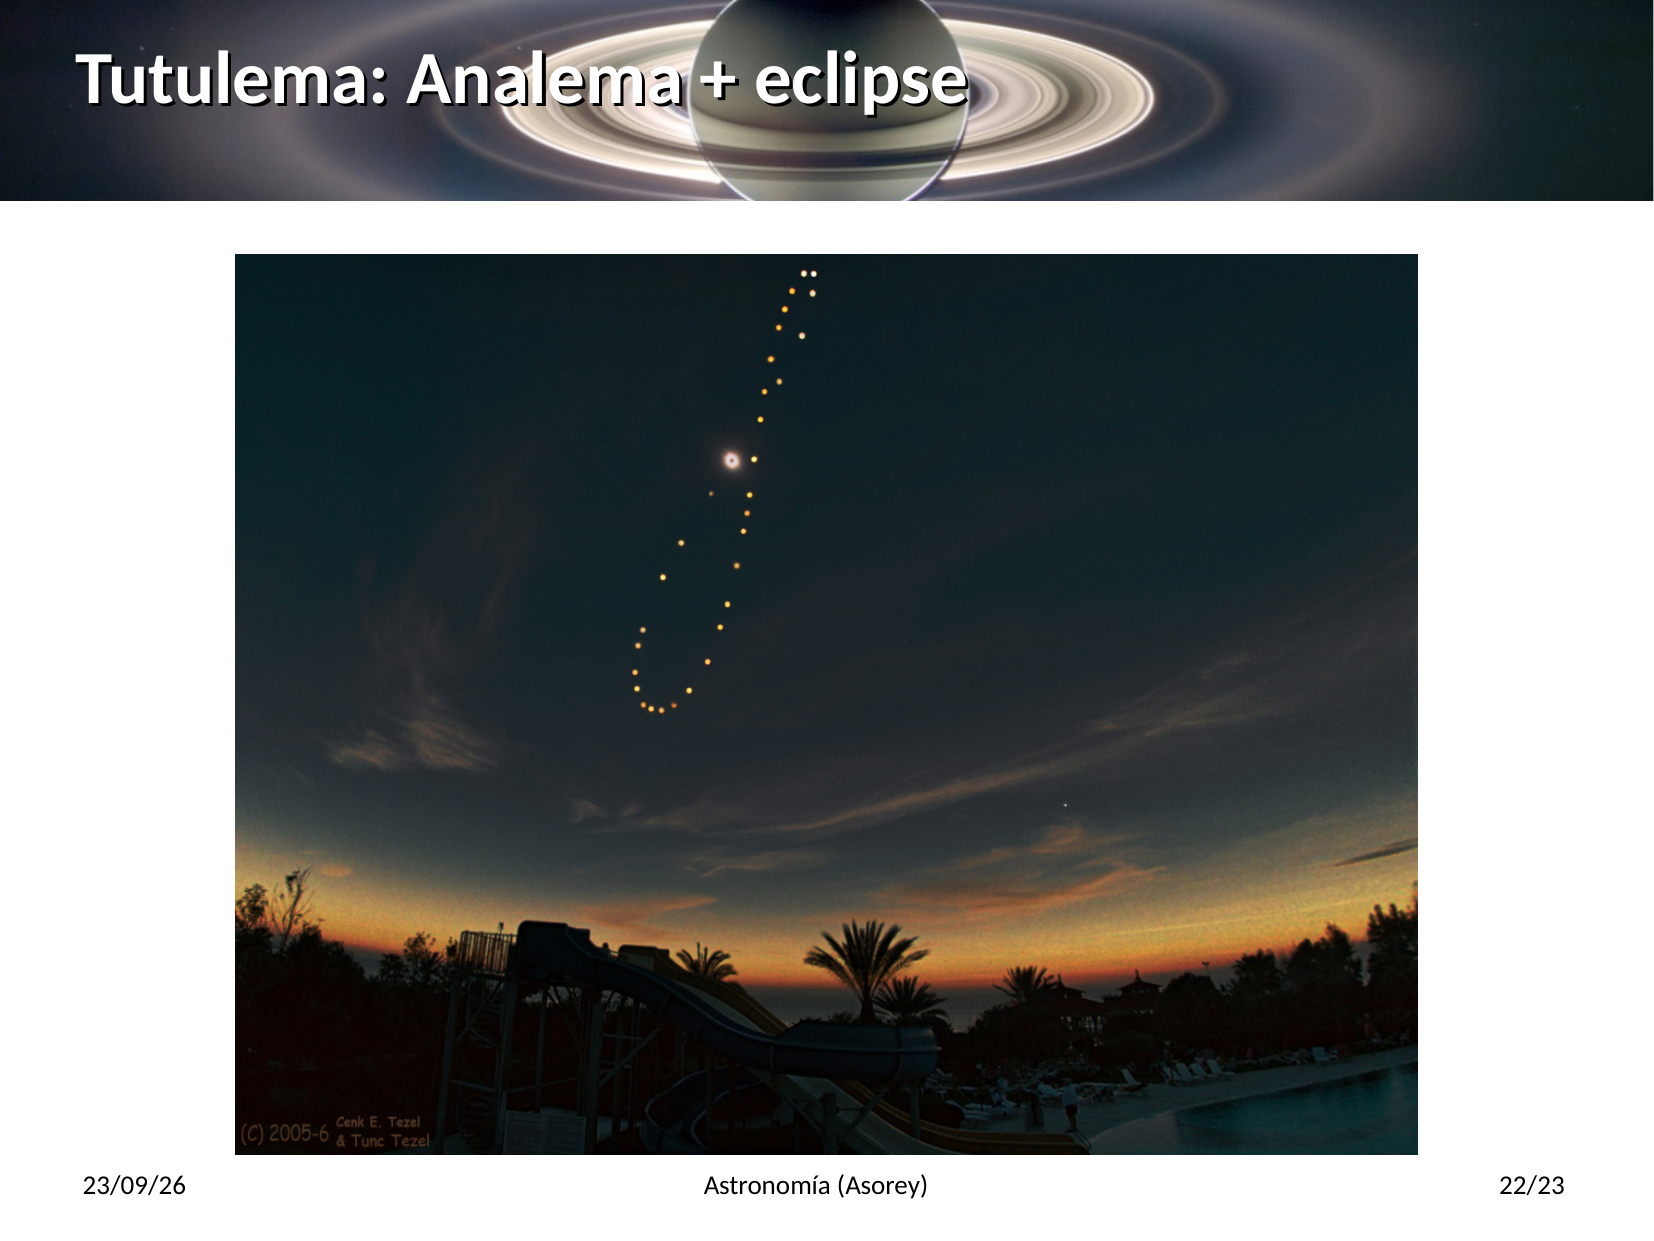

# Tutulema: Analema + eclipse
Astronomía (Asorey)
22